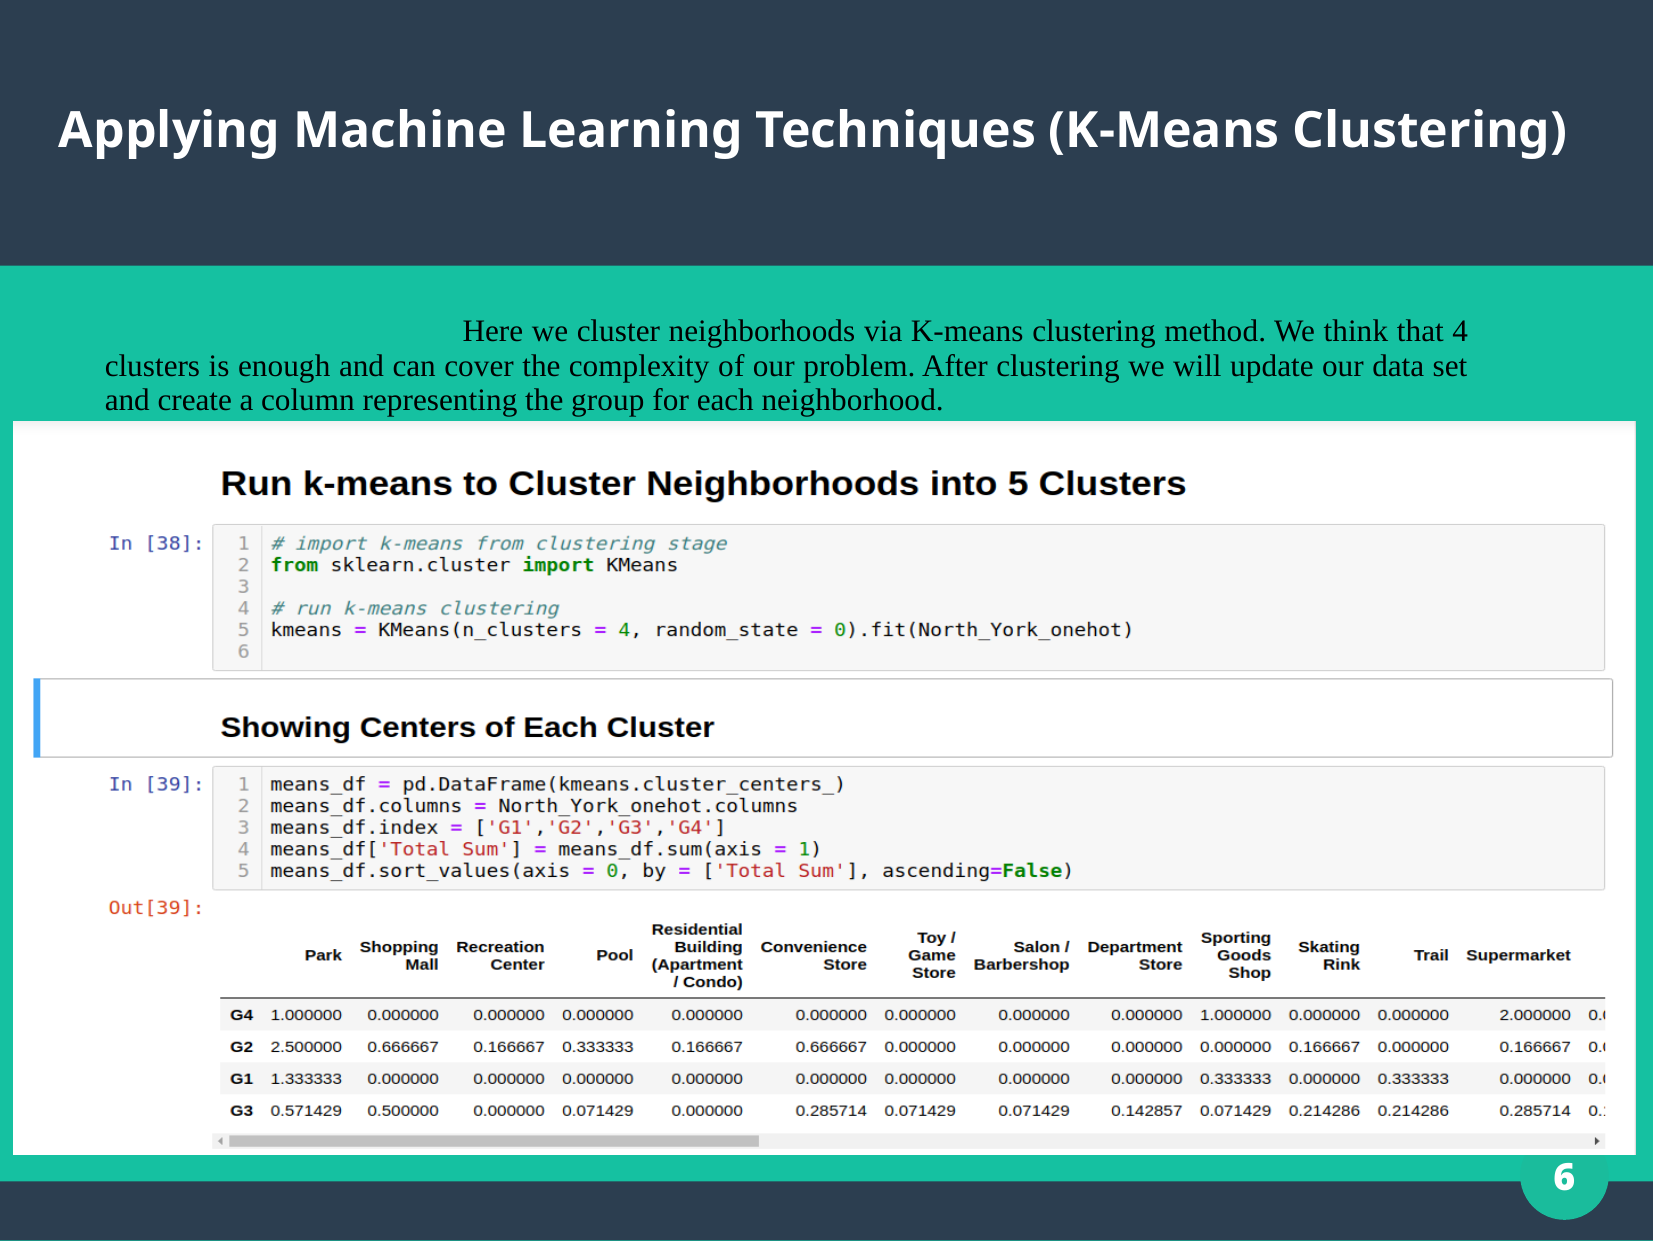

# Applying Machine Learning Techniques (K-Means Clustering)
 Here we cluster neighborhoods via K-means clustering method. We think that 4 clusters is enough and can cover the complexity of our problem. After clustering we will update our data set and create a column representing the group for each neighborhood.
6